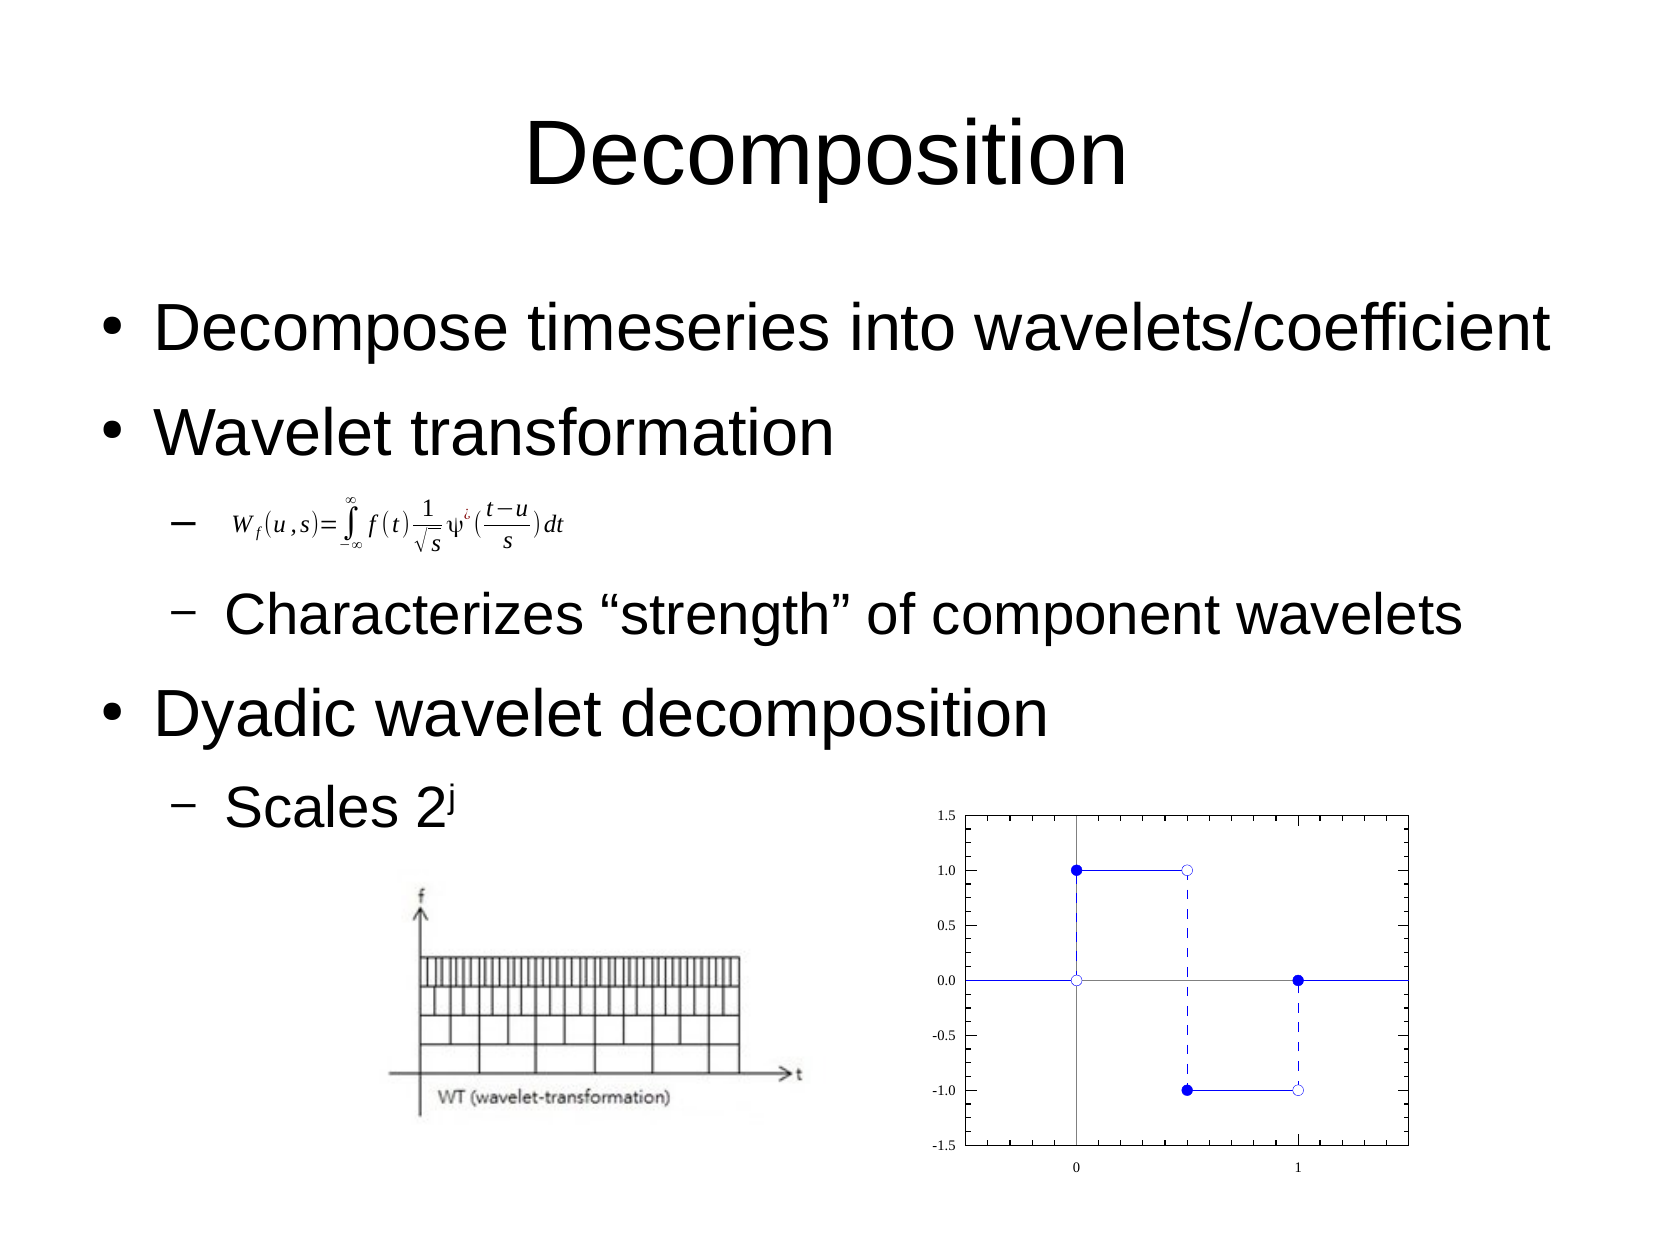

# Decomposition
Decompose timeseries into wavelets/coefficient
Wavelet transformation
Characterizes “strength” of component wavelets
Dyadic wavelet decomposition
Scales 2j